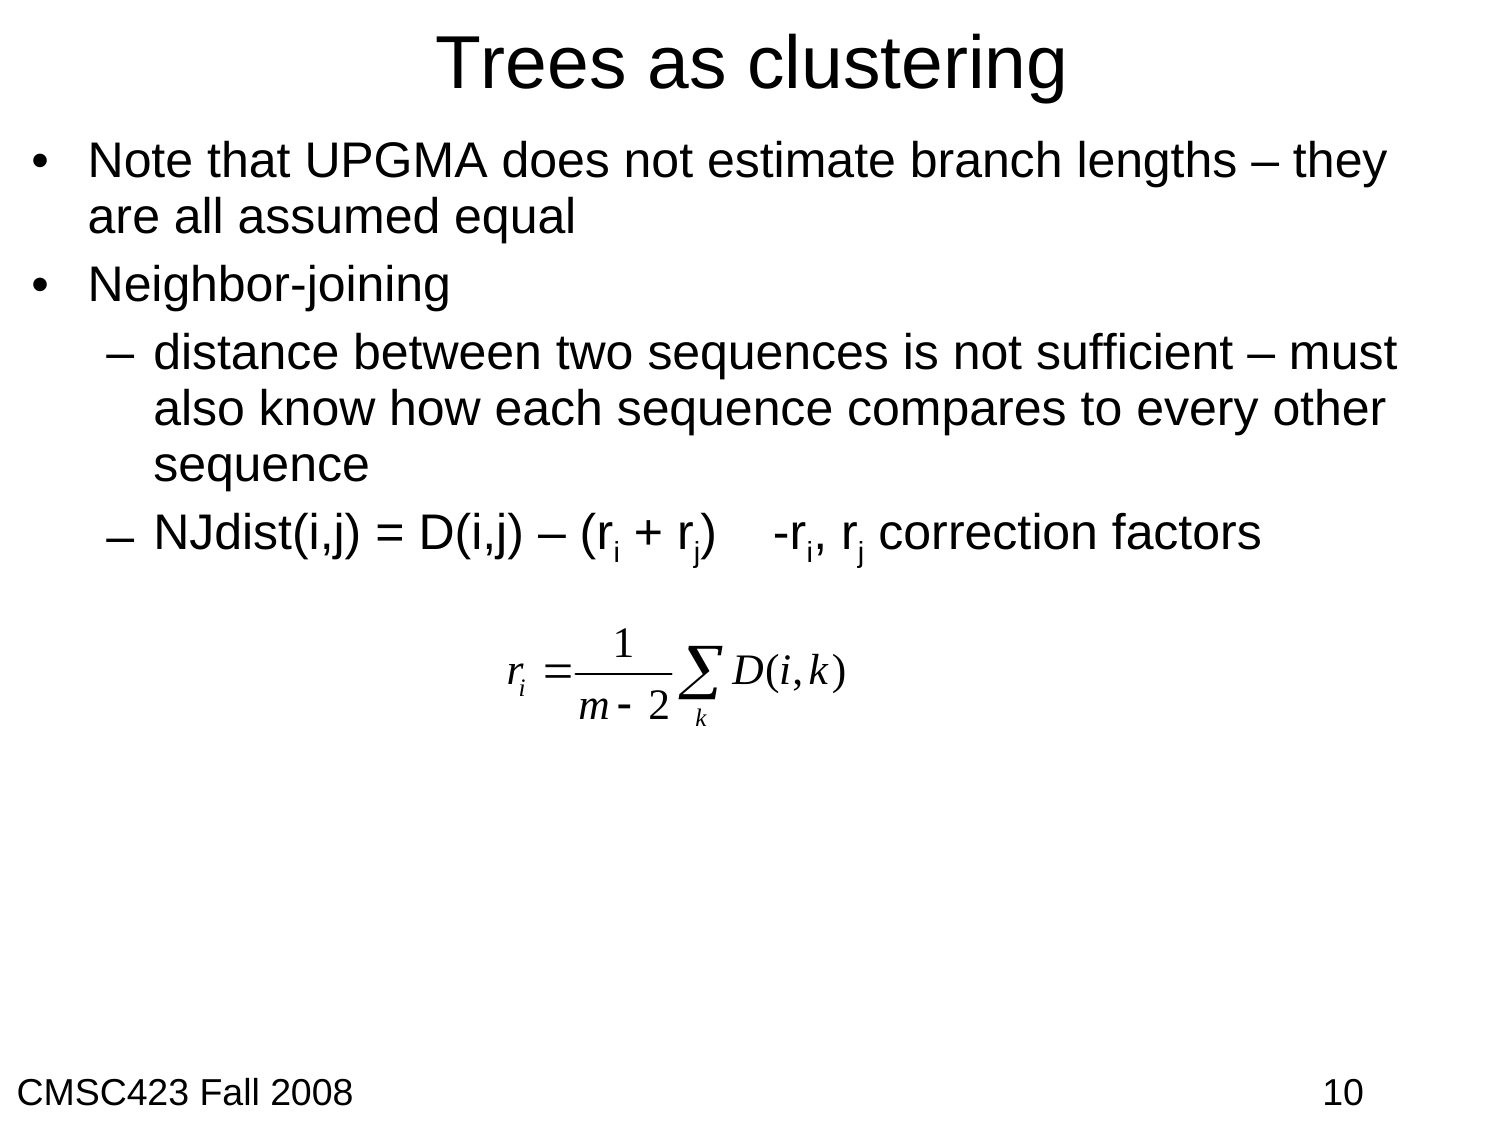

# Trees as clustering
Note that UPGMA does not estimate branch lengths – they are all assumed equal
Neighbor-joining
distance between two sequences is not sufficient – must also know how each sequence compares to every other sequence
NJdist(i,j) = D(i,j) – (ri + rj) -ri, rj correction factors
CMSC423 Fall 2008
10